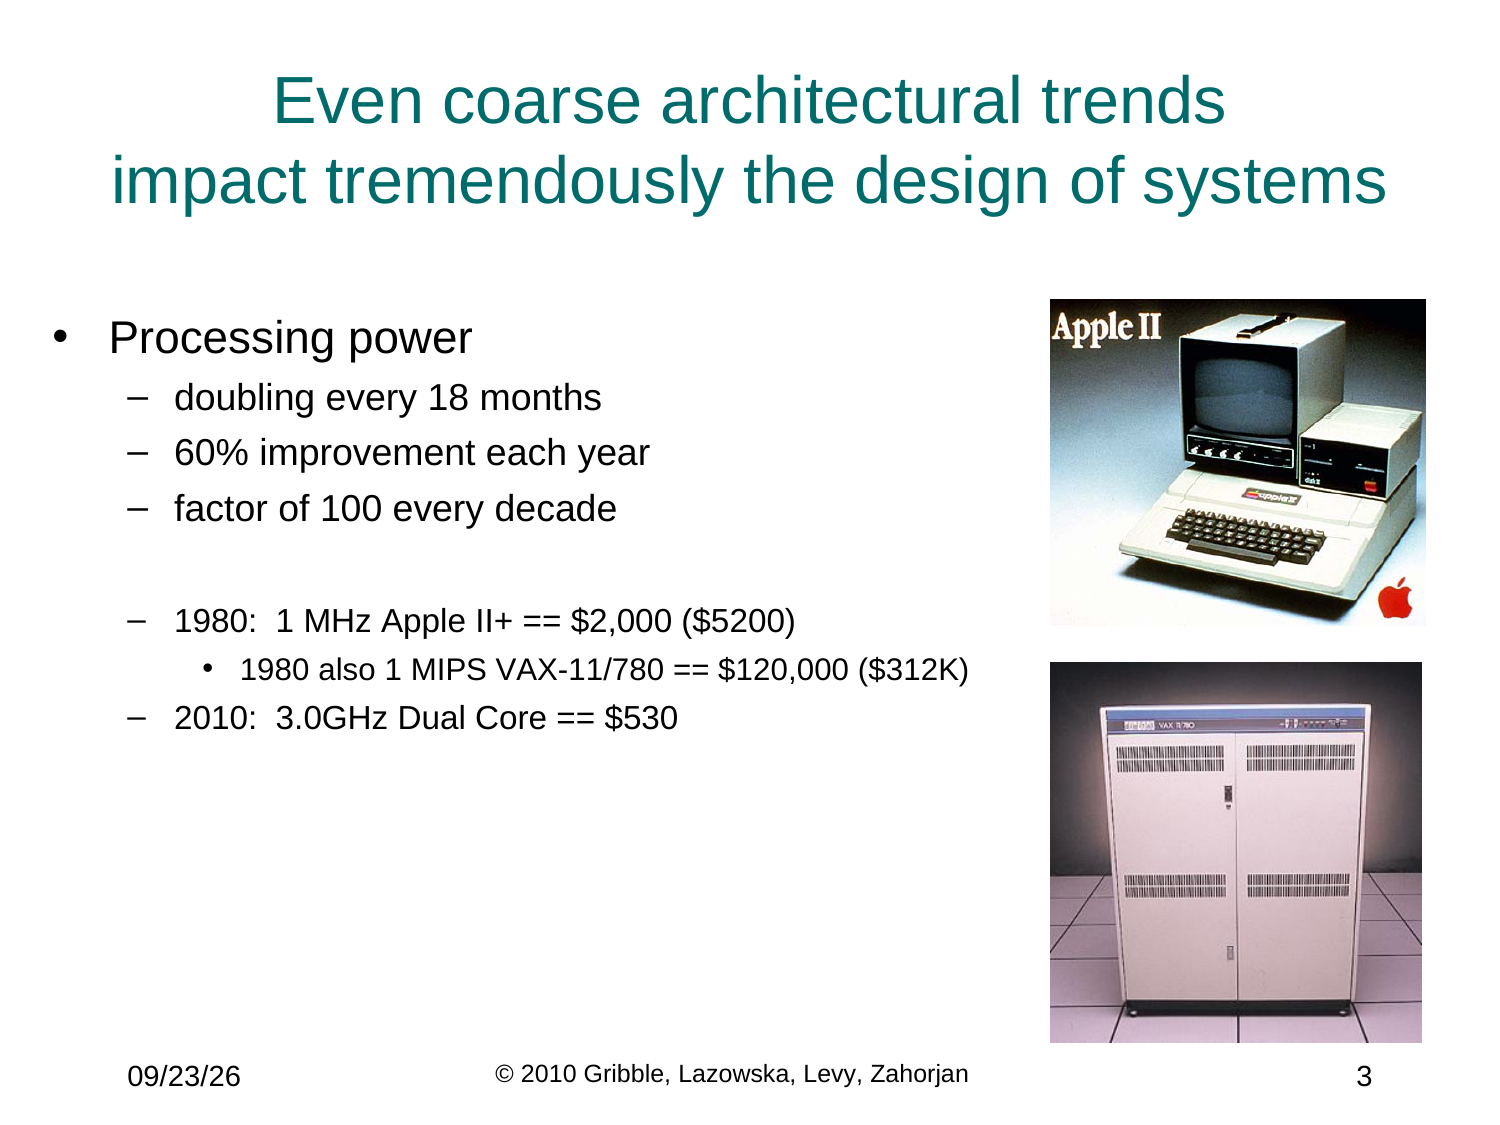

Even coarse architectural trends
impact tremendously the design of systems
# Processing power
doubling every 18 months
60% improvement each year
factor of 100 every decade
1980: 1 MHz Apple II+ == $2,000 ($5200)
1980 also 1 MIPS VAX-11/780 == $120,000 ($312K)
2010: 3.0GHz Dual Core == $530
3